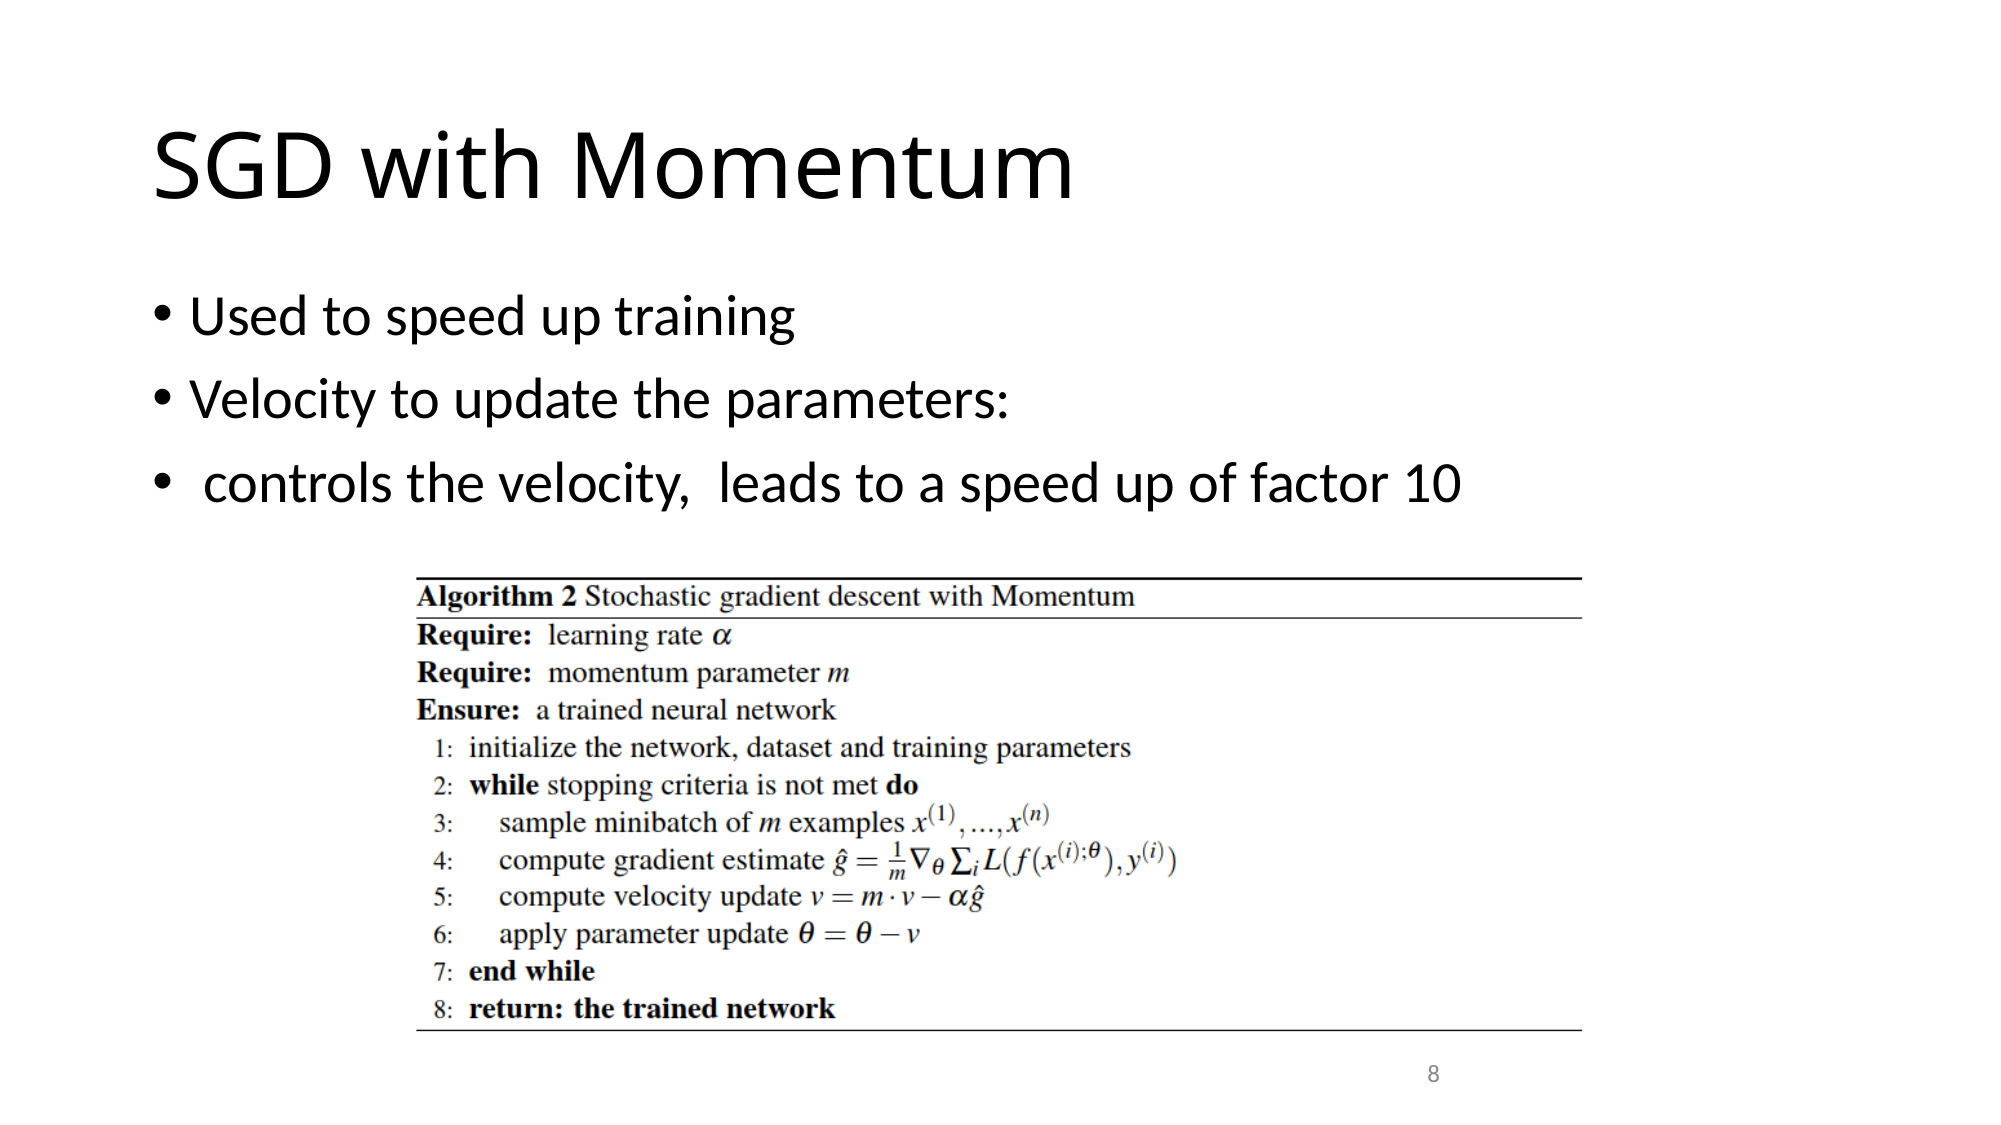

# SGD with Momentum
Used to speed up training
Velocity to update the parameters:
 controls the velocity, leads to a speed up of factor 10
8